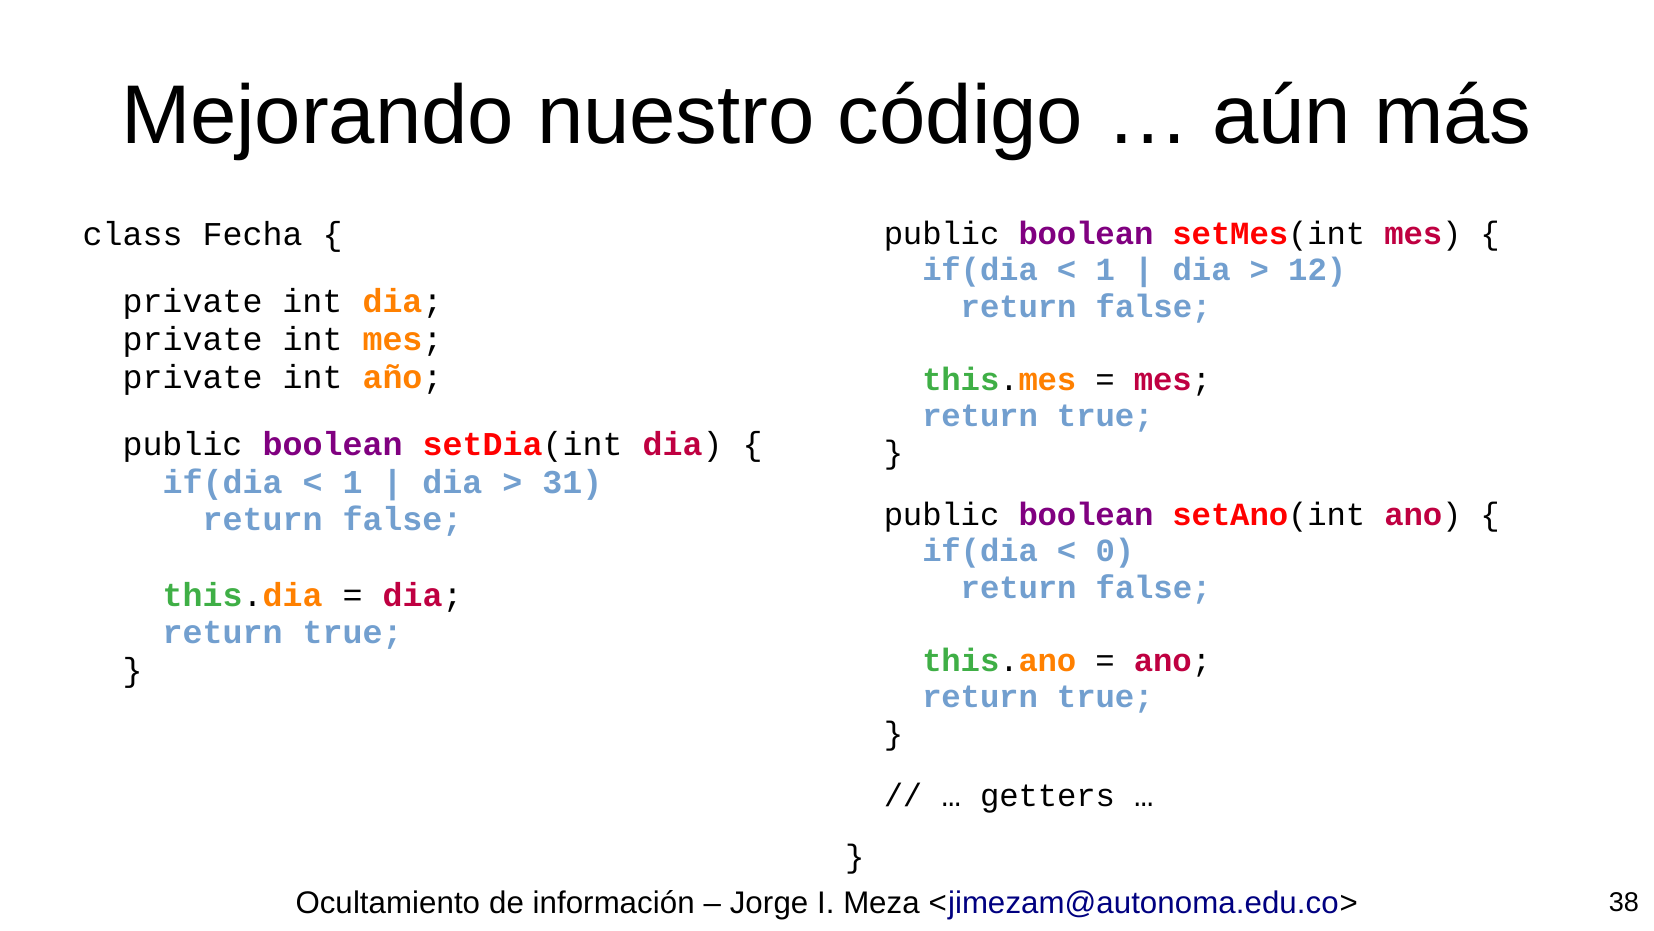

# Mejorando nuestro código … aún más
class Fecha {
 private int dia;
 private int mes;
 private int año;
 public boolean setDia(int dia) {
 if(dia < 1 | dia > 31)
 return false;
 this.dia = dia;
 return true;
 }
 public boolean setMes(int mes) {
 if(dia < 1 | dia > 12)
 return false;
 this.mes = mes;
 return true;
 }
 public boolean setAno(int ano) {
 if(dia < 0)
 return false;
 this.ano = ano;
 return true;
 }
 // … getters …
}